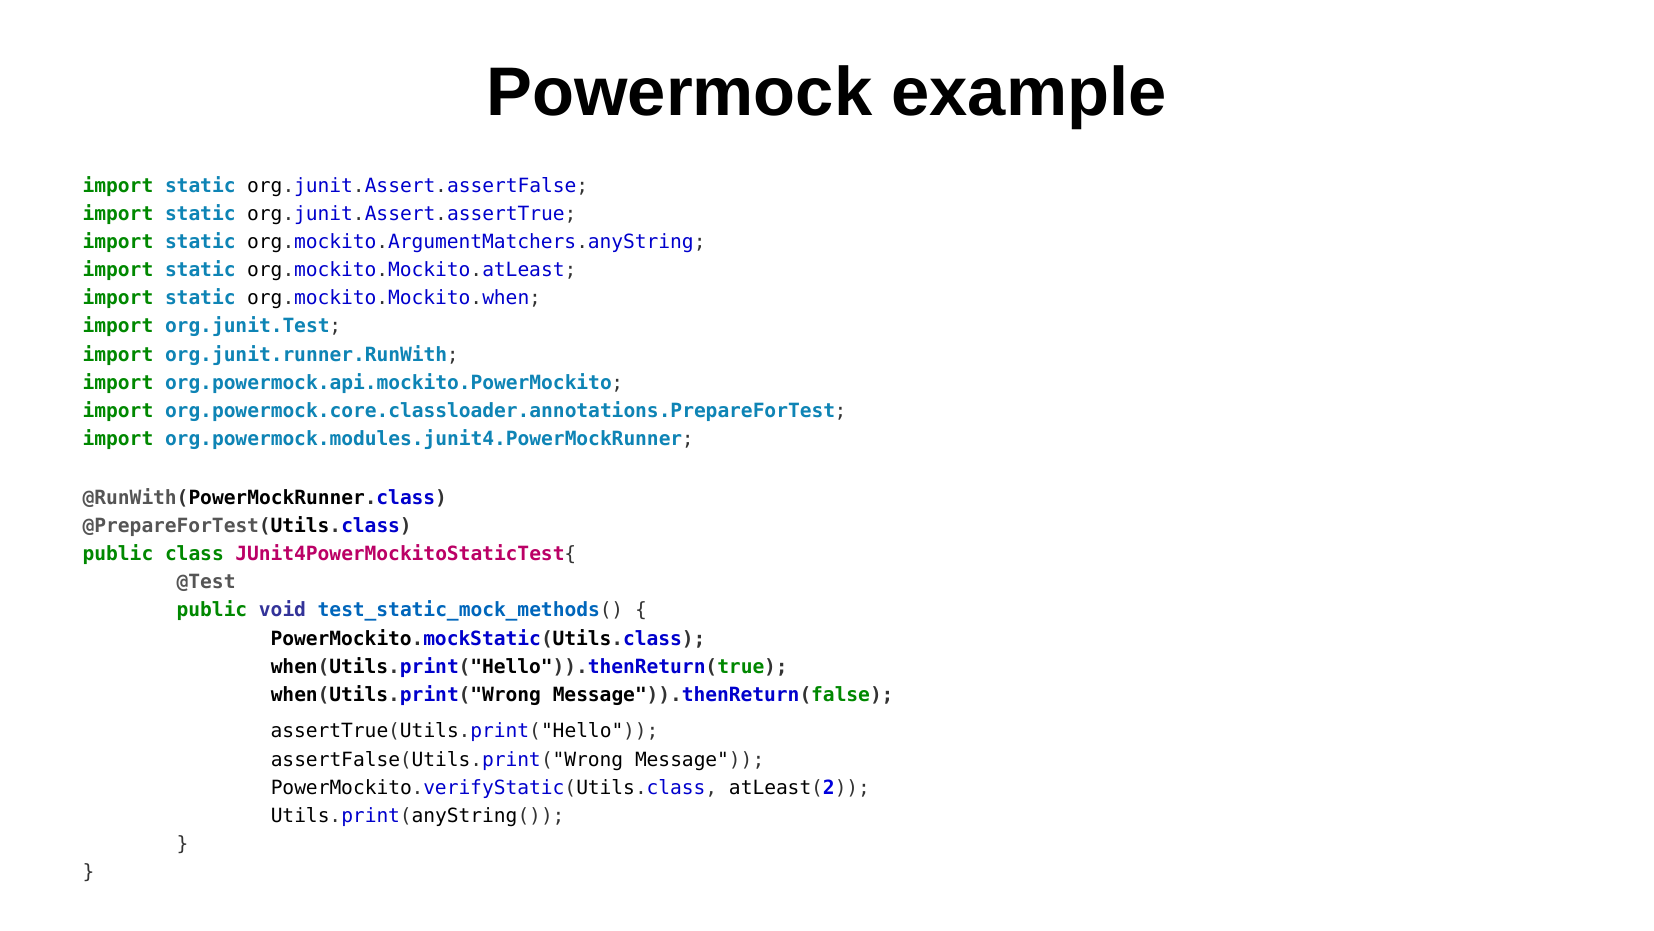

# Powermock example
import static org.junit.Assert.assertFalse;
import static org.junit.Assert.assertTrue;
import static org.mockito.ArgumentMatchers.anyString;
import static org.mockito.Mockito.atLeast;
import static org.mockito.Mockito.when;
import org.junit.Test;
import org.junit.runner.RunWith;
import org.powermock.api.mockito.PowerMockito;
import org.powermock.core.classloader.annotations.PrepareForTest;
import org.powermock.modules.junit4.PowerMockRunner;
@RunWith(PowerMockRunner.class)
@PrepareForTest(Utils.class)
public class JUnit4PowerMockitoStaticTest{
 @Test
 public void test_static_mock_methods() {
 PowerMockito.mockStatic(Utils.class);
 when(Utils.print("Hello")).thenReturn(true);
 when(Utils.print("Wrong Message")).thenReturn(false);
 assertTrue(Utils.print("Hello"));
 assertFalse(Utils.print("Wrong Message"));
 PowerMockito.verifyStatic(Utils.class, atLeast(2));
 Utils.print(anyString());
 }
}